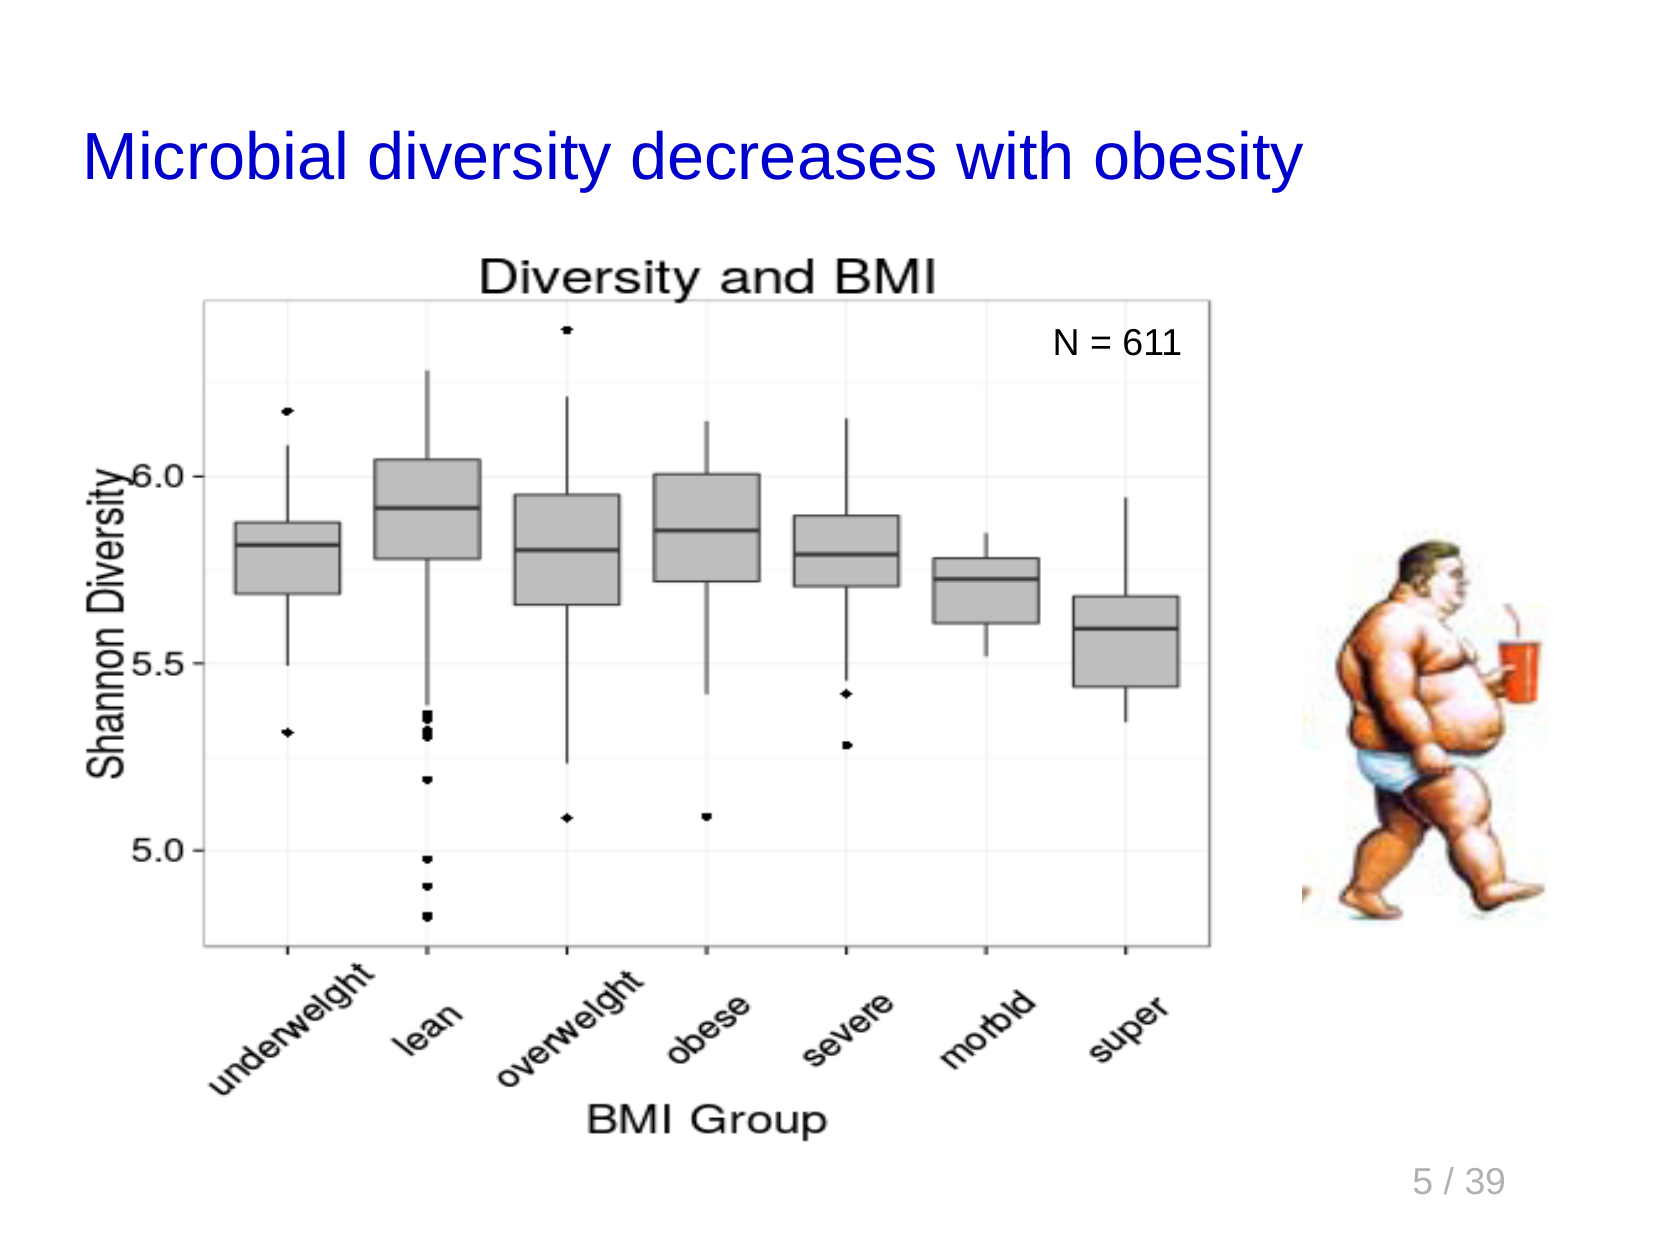

# Microbial diversity decreases with obesity
N = 611